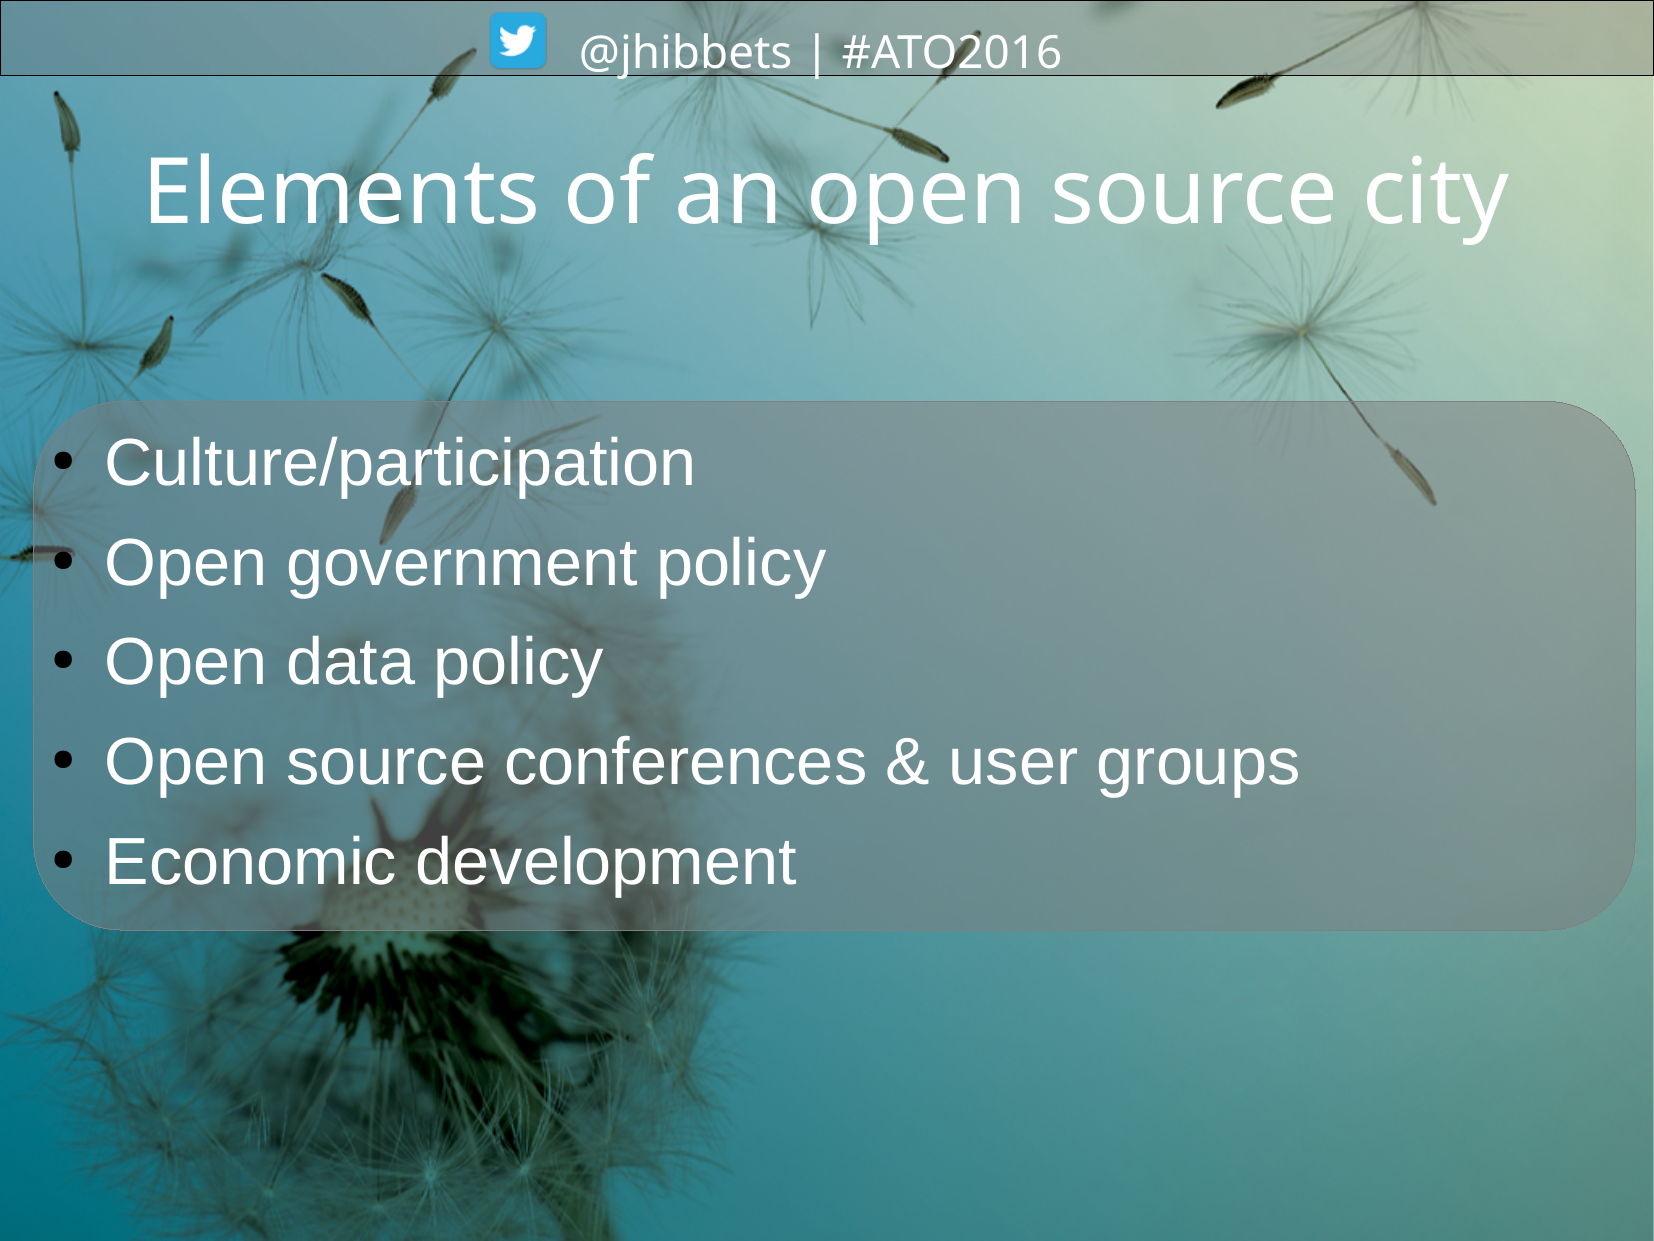

# Elements of an open source city
Culture/participation
Open government policy
Open data policy
Open source conferences & user groups
Economic development